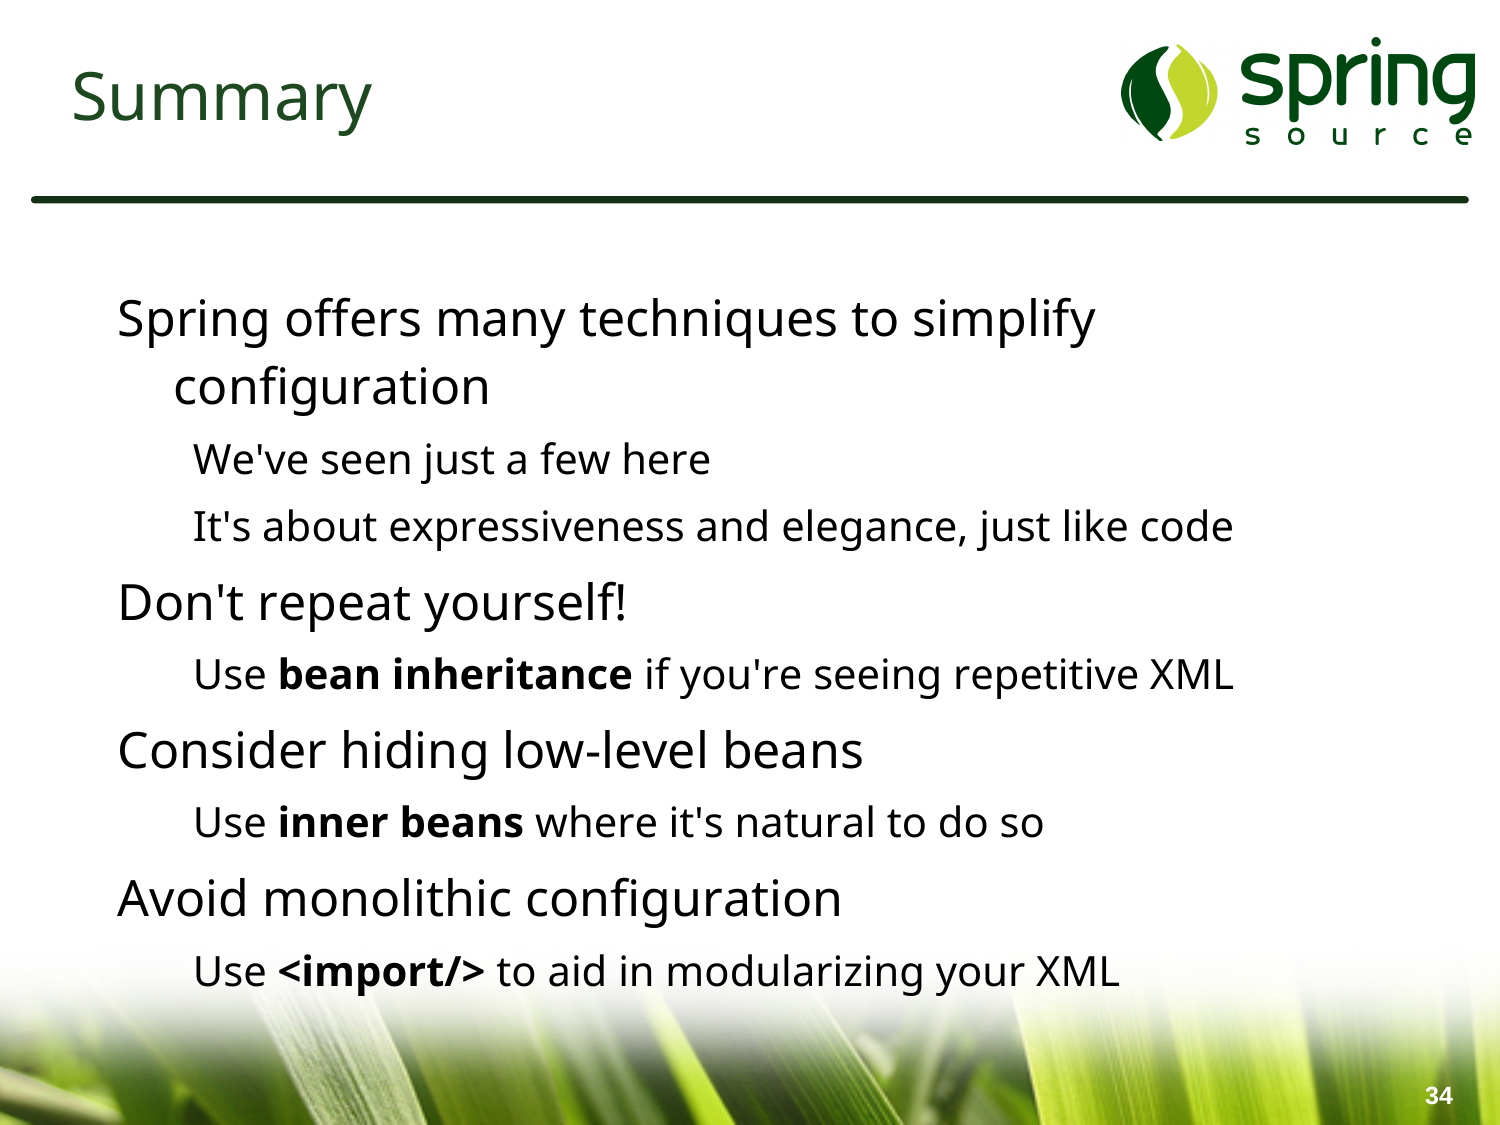

# Summary
Spring offers many techniques to simplify configuration
We've seen just a few here
It's about expressiveness and elegance, just like code
Don't repeat yourself!
Use bean inheritance if you're seeing repetitive XML
Consider hiding low-level beans
Use inner beans where it's natural to do so
Avoid monolithic configuration
Use <import/> to aid in modularizing your XML